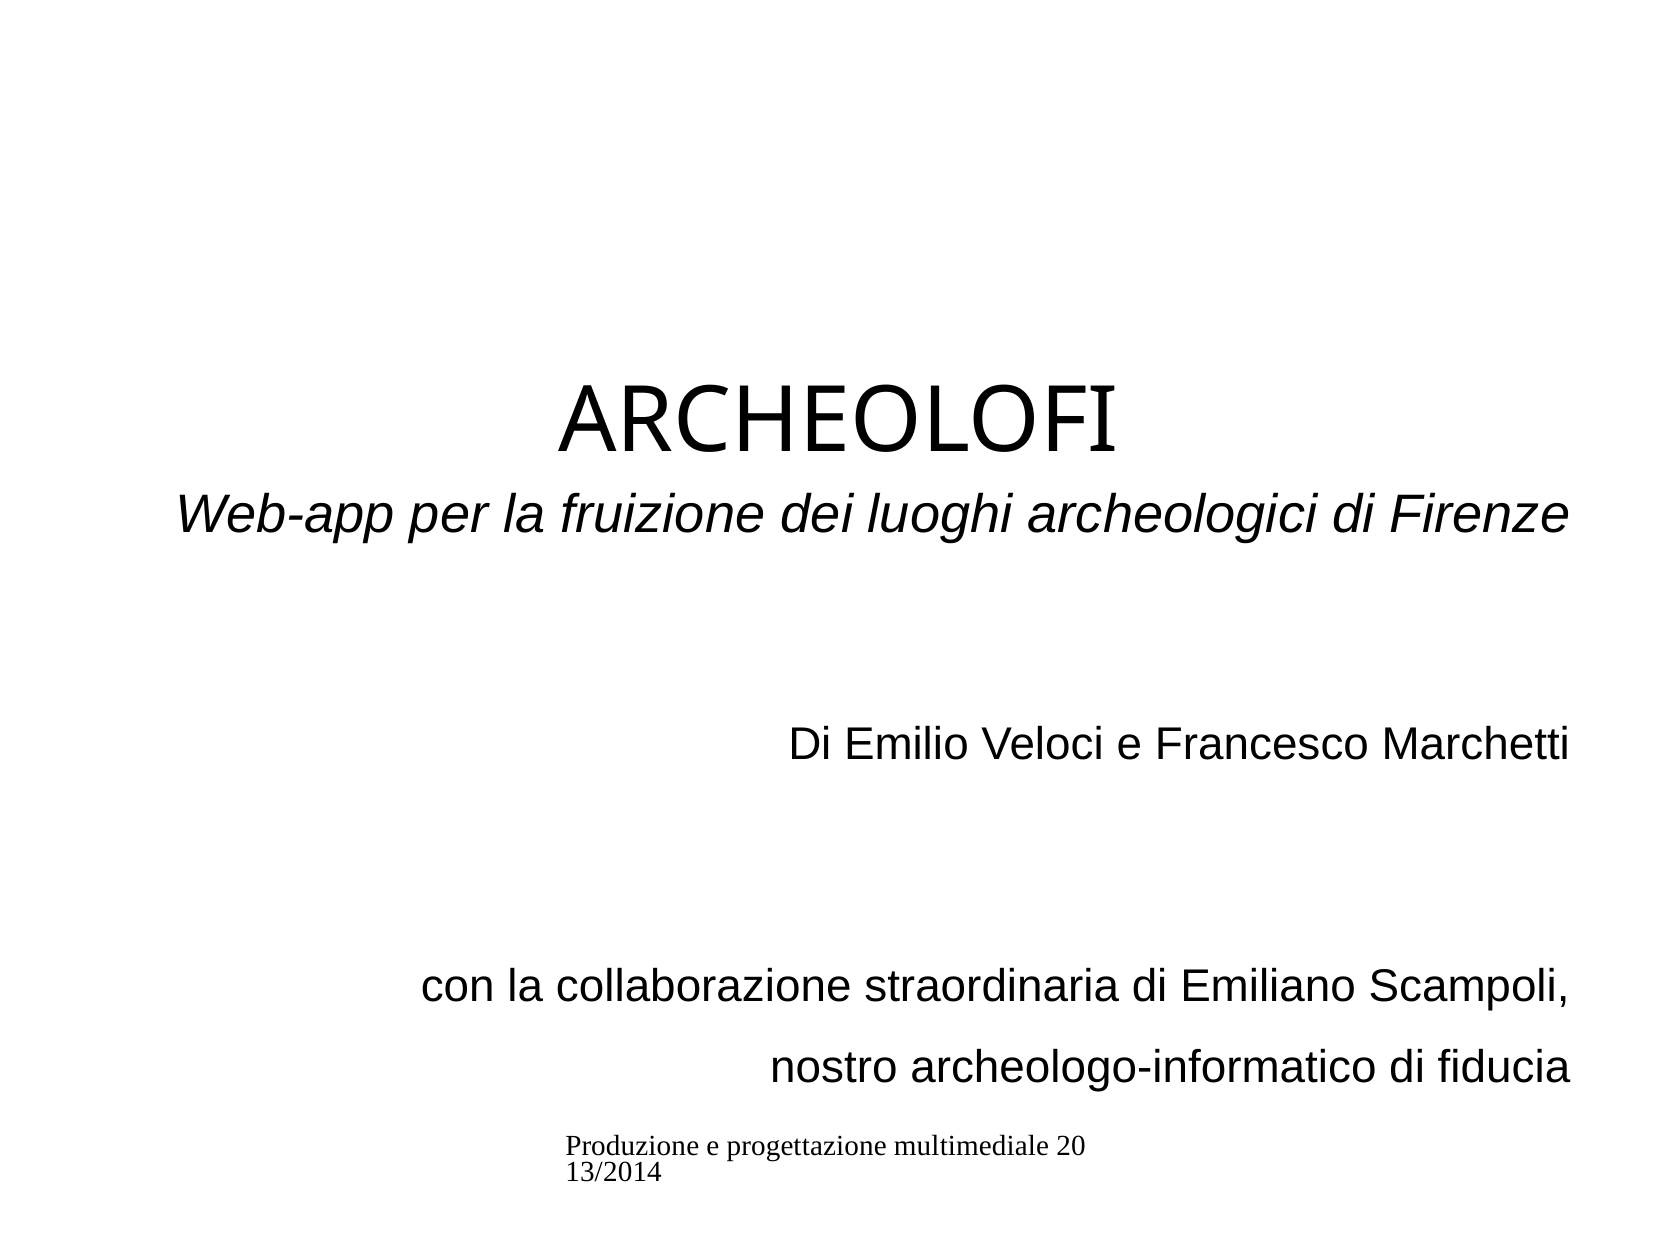

# ARCHEOLOFI
Web-app per la fruizione dei luoghi archeologici di Firenze
Di Emilio Veloci e Francesco Marchetti
con la collaborazione straordinaria di Emiliano Scampoli,
 nostro archeologo-informatico di fiducia
Produzione e progettazione multimediale 2013/2014